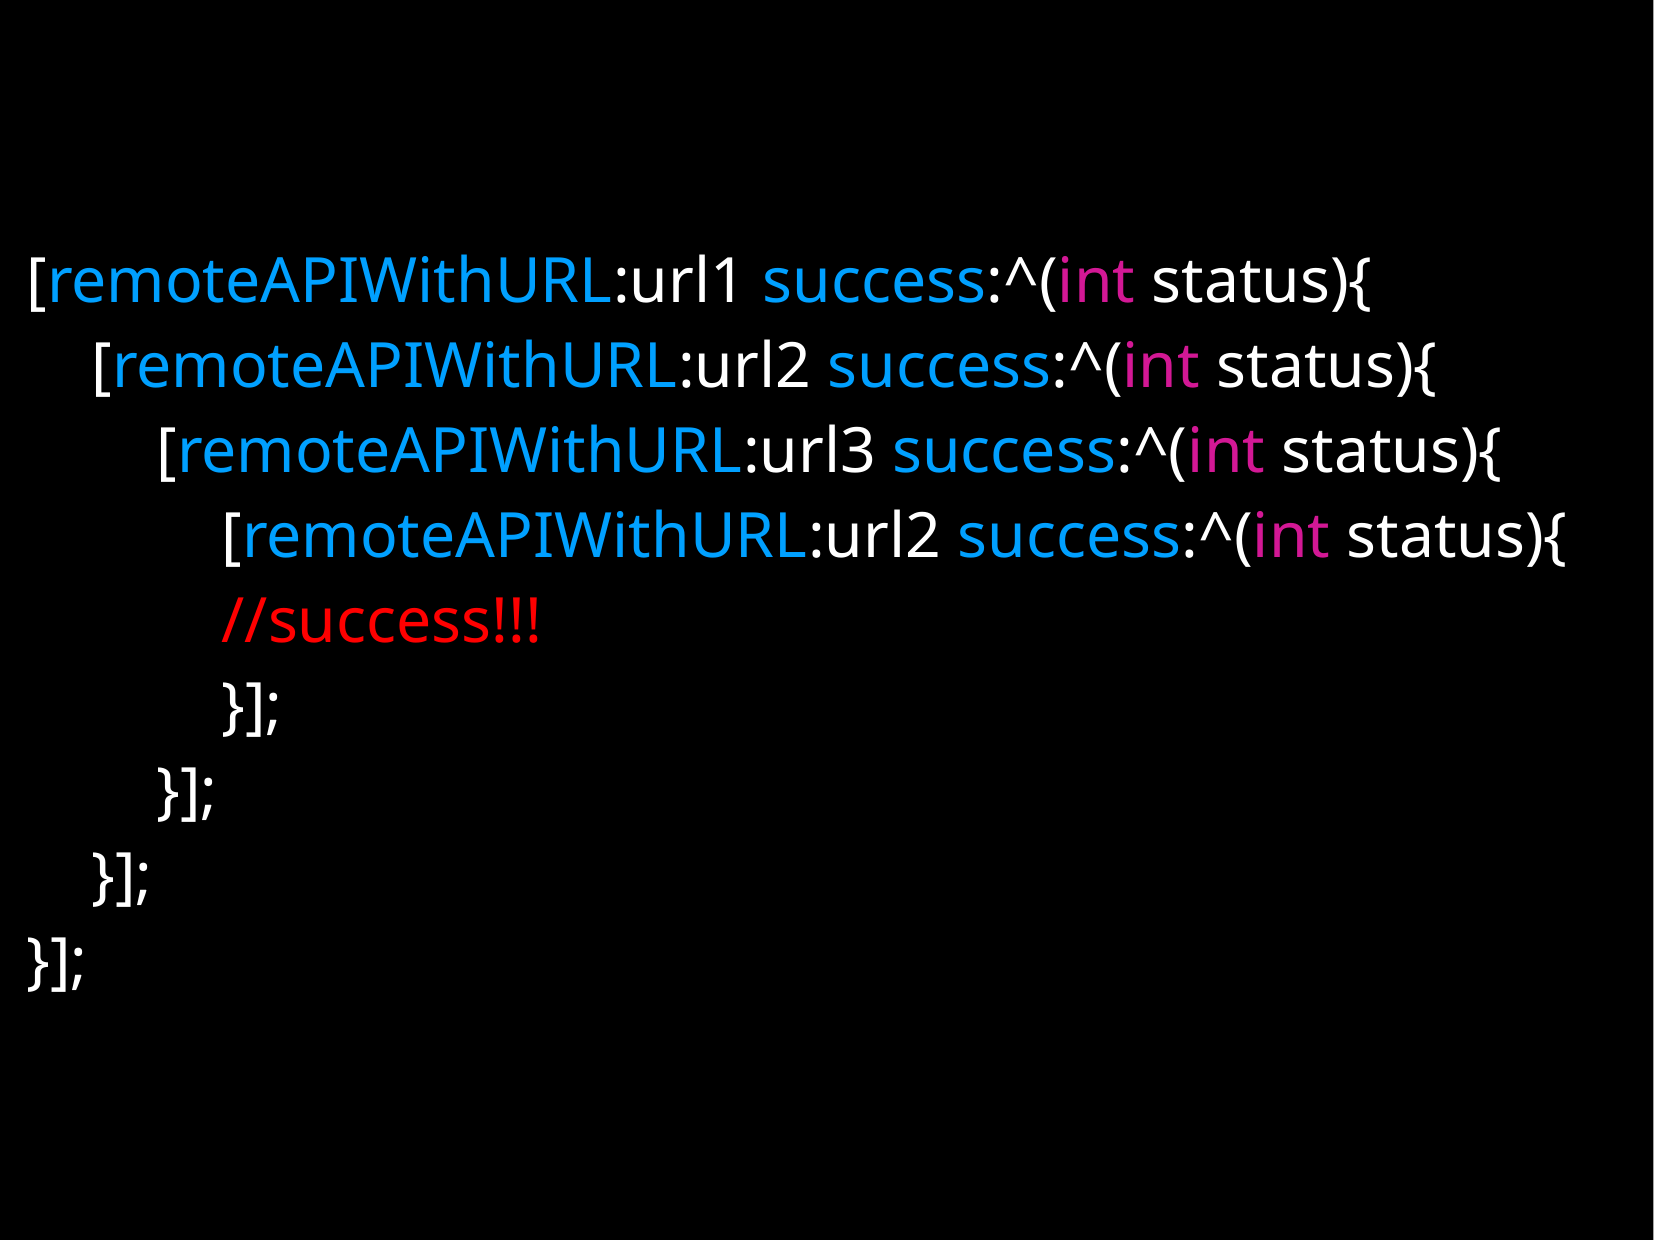

[remoteAPIWithURL:url1 success:^(int status){
 [remoteAPIWithURL:url2 success:^(int status){
 [remoteAPIWithURL:url3 success:^(int status){
 [remoteAPIWithURL:url2 success:^(int status){
 //success!!!
 }];
 }];
 }];
}];